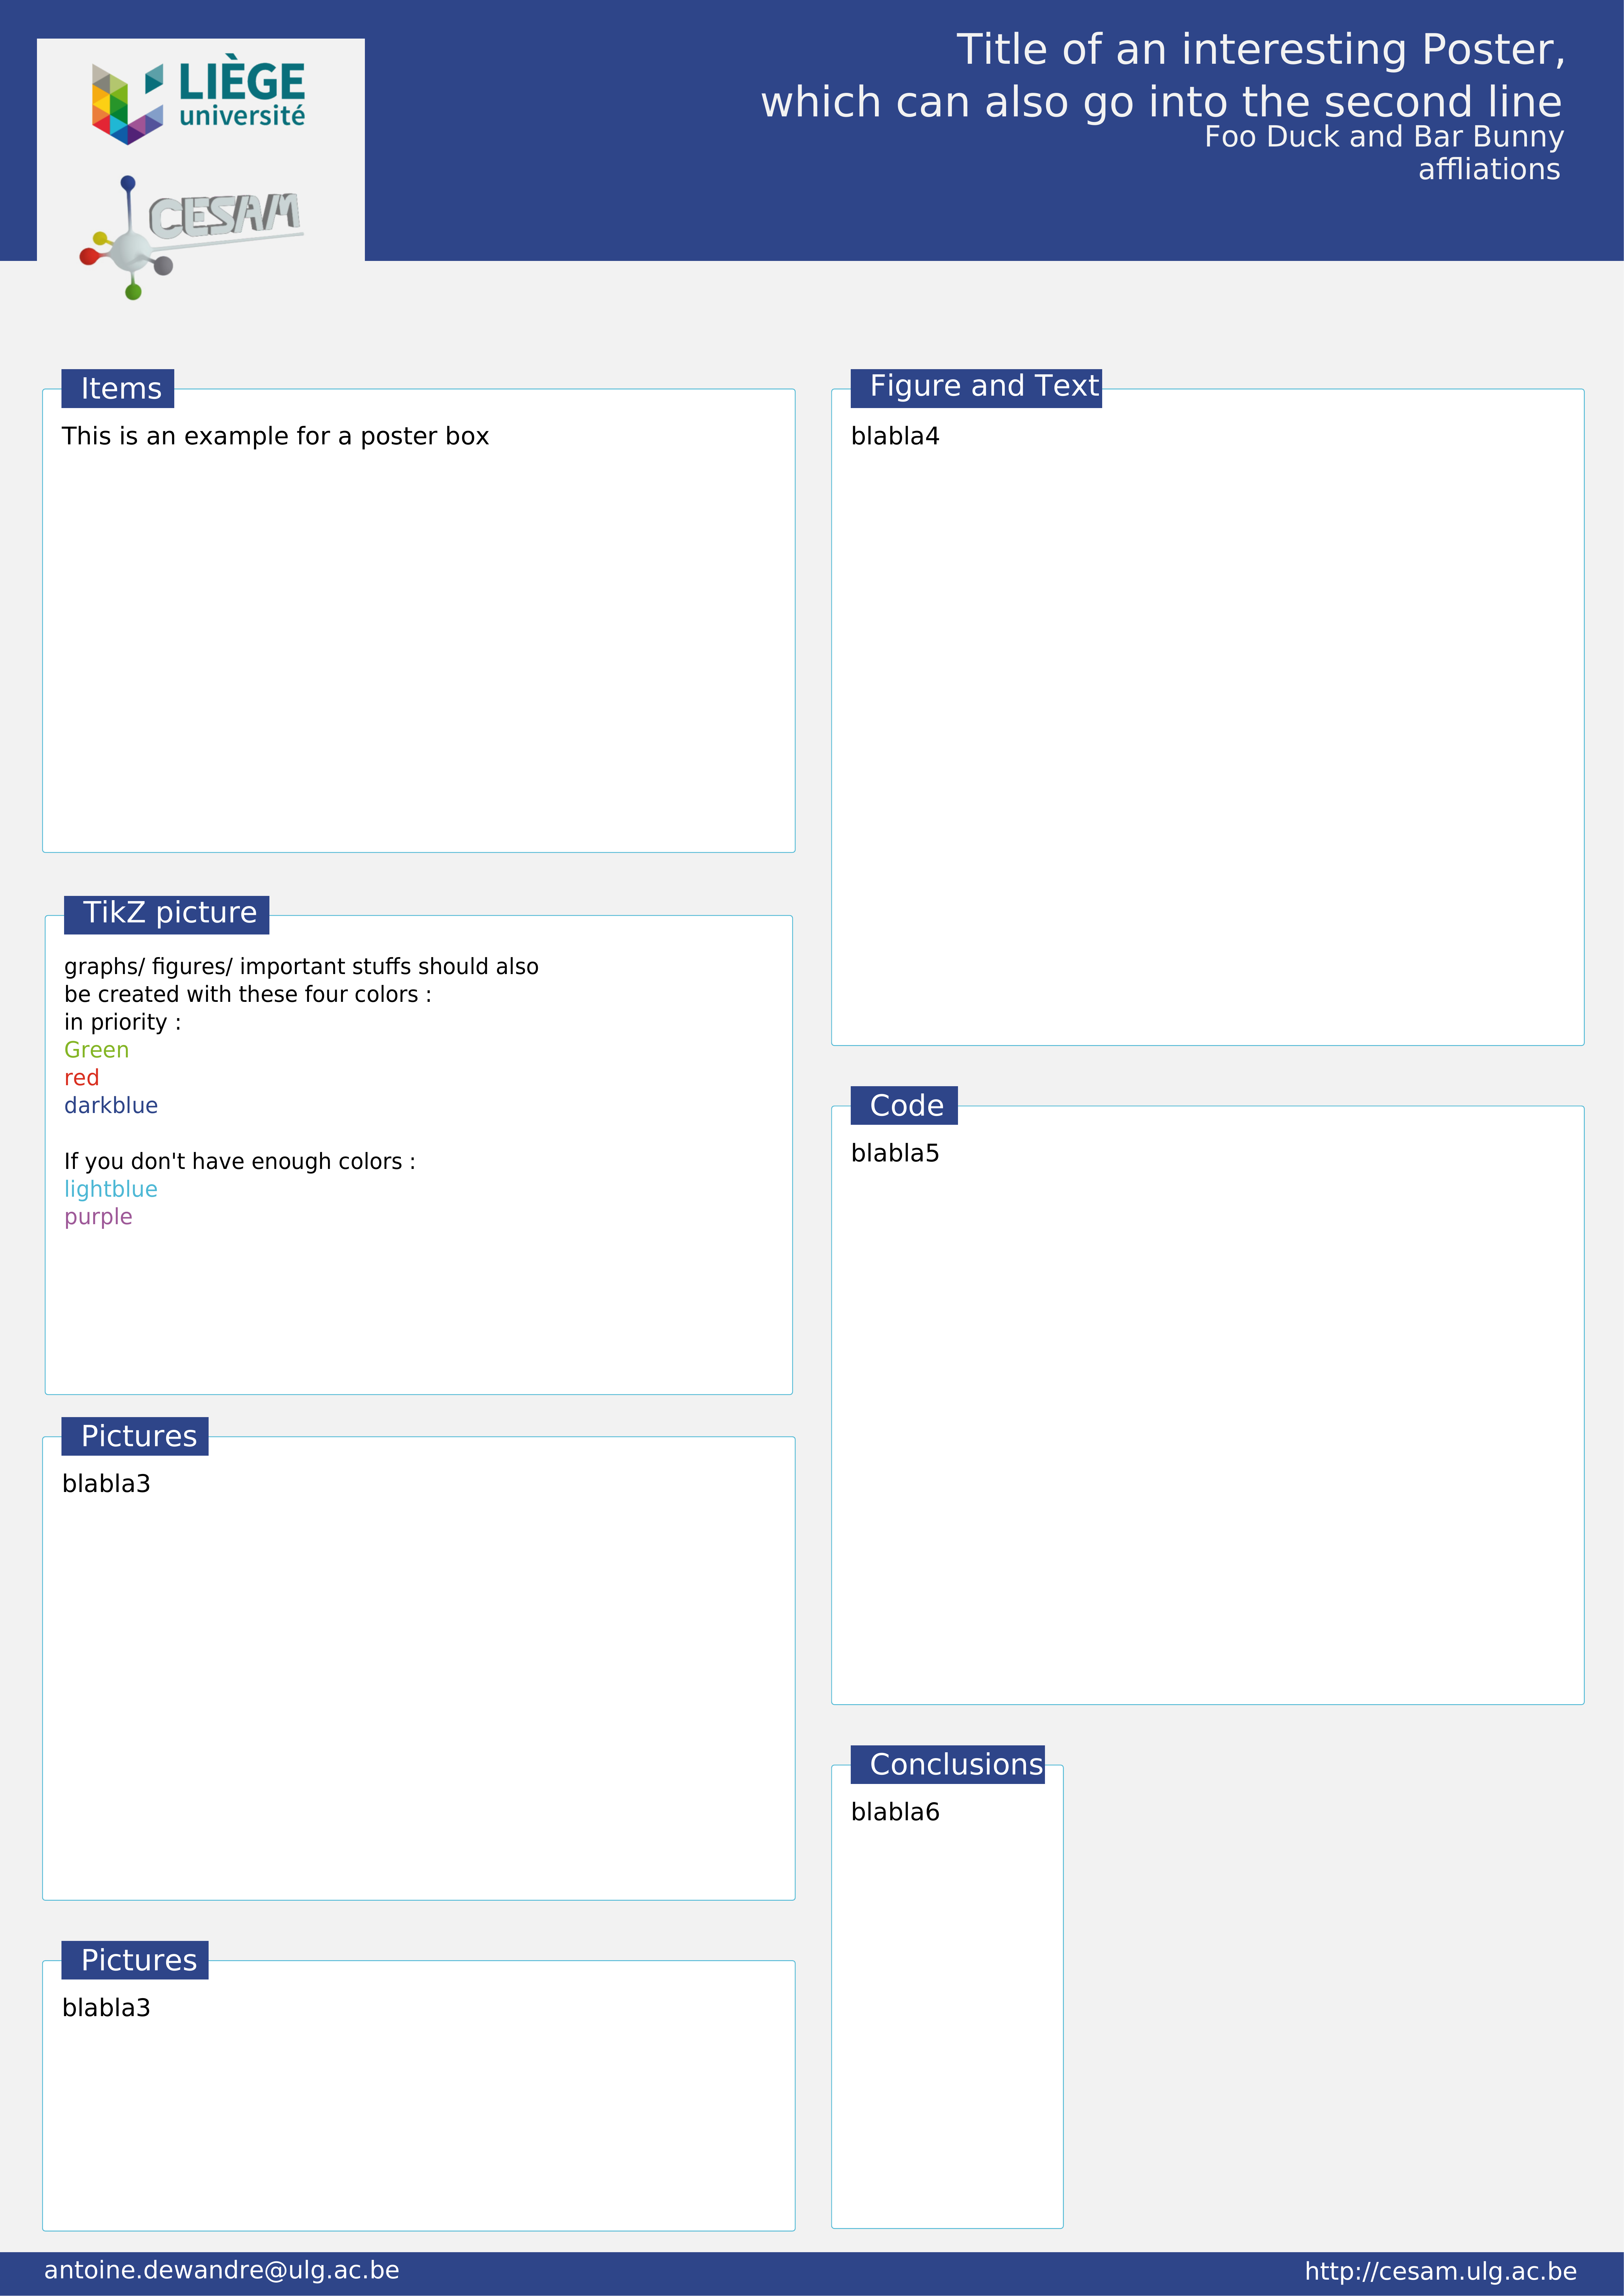

Title of an interesting Poster,
which can also go into the second line
Foo Duck and Bar Bunny
aﬄiations
Figure and Text
Items
This is an example for a poster box
blabla4
TikZ picture
graphs/ ﬁgures/ important stuﬀs should also
be created with these four colors :
in priority :
Green
red
Code
darkblue
blabla5
If you don't have enough colors :
lightblue
purple
Pictures
blabla3
Conclusions
blabla6
Pictures
blabla3
antoine.dewandre@ulg.ac.be
http://cesam.ulg.ac.be